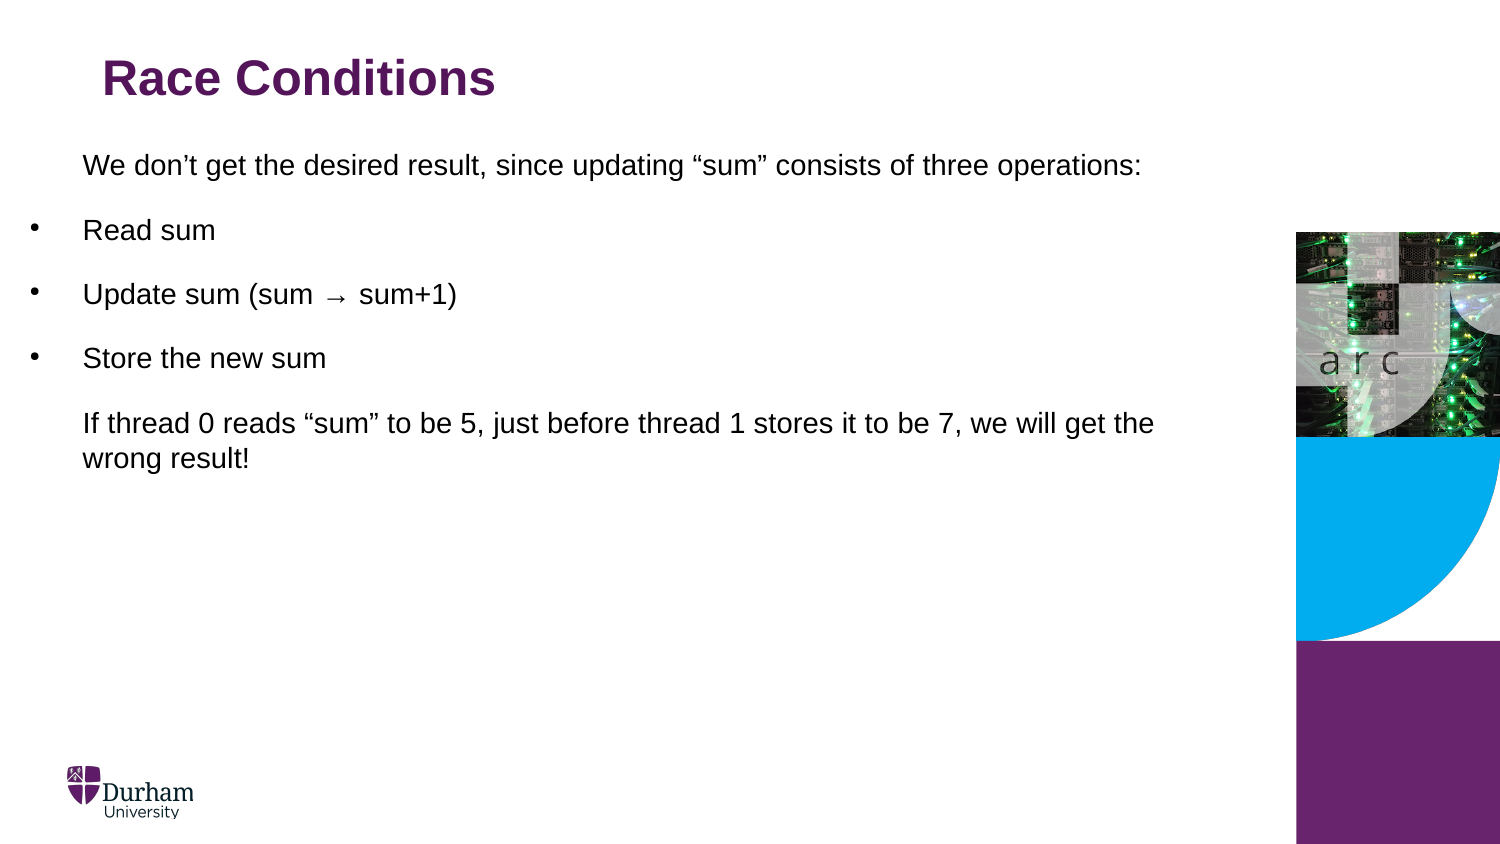

# Race Conditions
We don’t get the desired result, since updating “sum” consists of three operations:
Read sum
Update sum (sum → sum+1)
Store the new sum
If thread 0 reads “sum” to be 5, just before thread 1 stores it to be 7, we will get the wrong result!